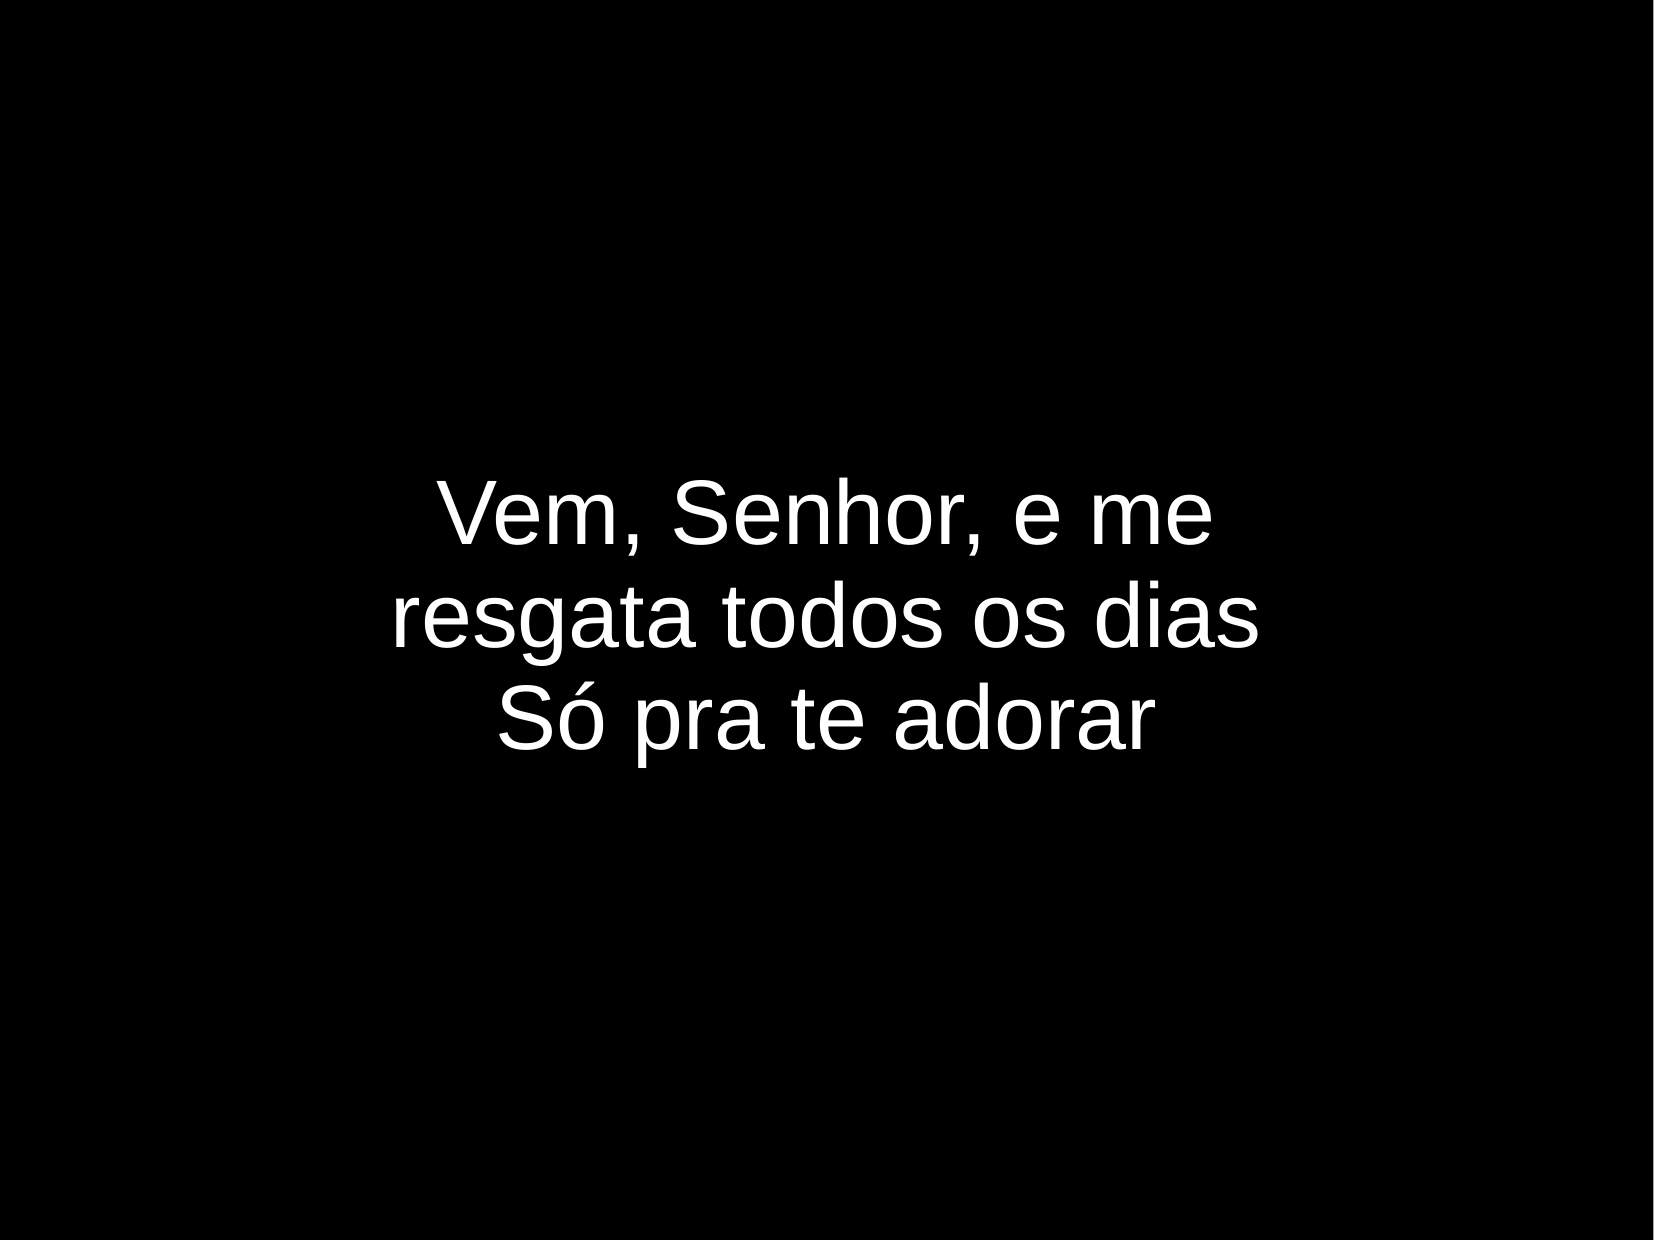

# Vem, Senhor, e me
resgata todos os dias
Só pra te adorar